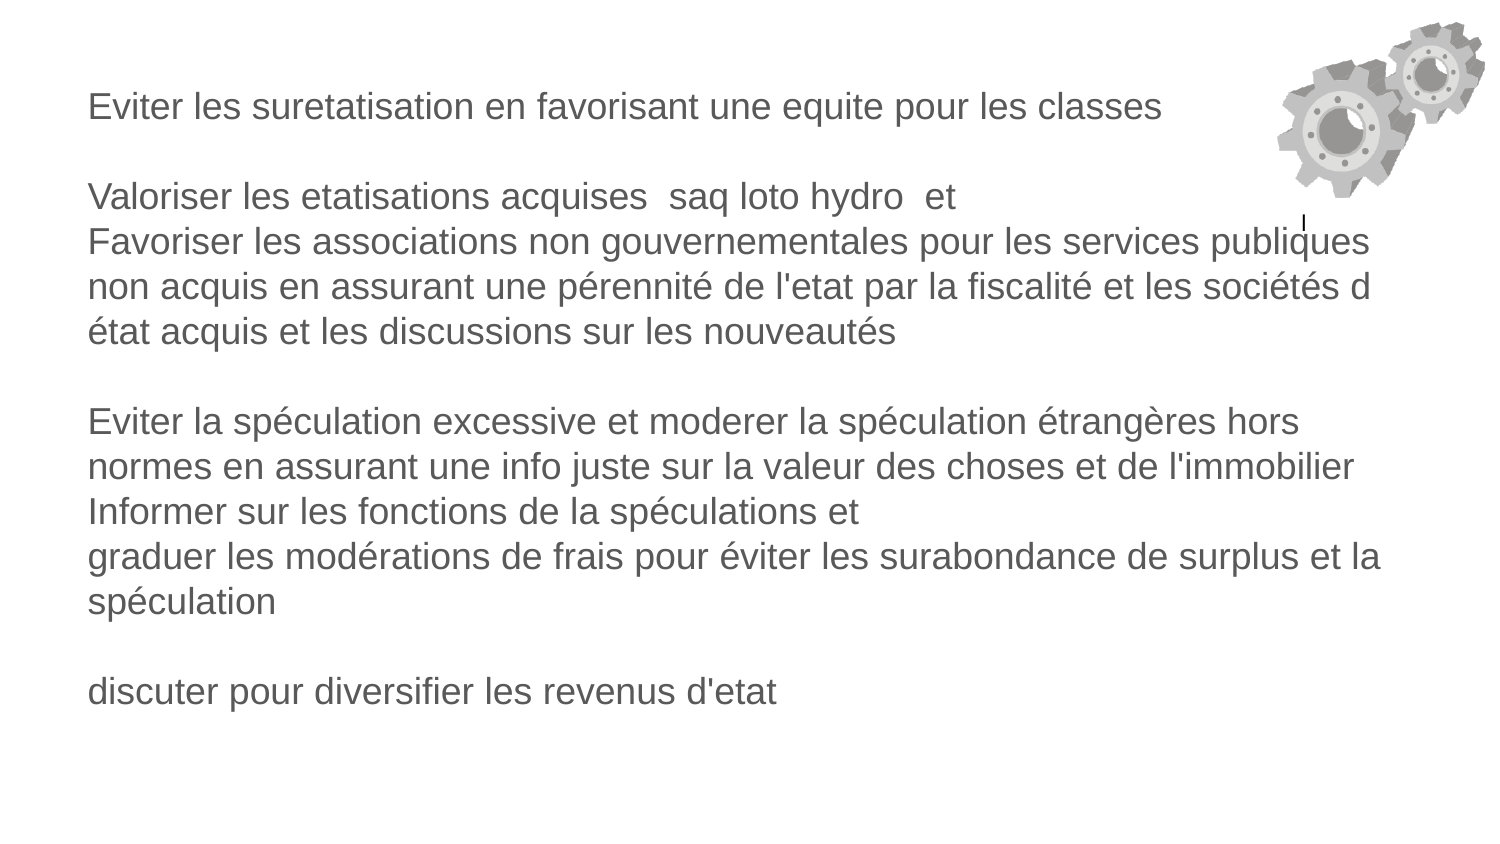

Eviter les suretatisation en favorisant une equite pour les classes
Valoriser les etatisations acquises saq loto hydro et
Favoriser les associations non gouvernementales pour les services publiques non acquis en assurant une pérennité de l'etat par la fiscalité et les sociétés d état acquis et les discussions sur les nouveautés
Eviter la spéculation excessive et moderer la spéculation étrangères hors normes en assurant une info juste sur la valeur des choses et de l'immobilier
Informer sur les fonctions de la spéculations et
graduer les modérations de frais pour éviter les surabondance de surplus et la spéculation
discuter pour diversifier les revenus d'etat
encourager les innovations pour besoins de transports
ec 	favorise confort par innovation
 pour toutes les classes
inf 	transparence des agendas des rapports et des comptes
facilite de verification
rendre les datas et donnes utilisables et participatives
inf 	faire une fondation pour une bonne information afin de l expertise en c a décentralisé
 	qui aura a
 faire des analyses economiques et sociales
 defendre ses droits de le faire
 pu blier
 s autofinancer par dons et retributions pour des produits et services non analyses
 rendre des inf aux voteurs
inf 	inf les votants pour se faire une idee et assurer que leurs idees peuvent se faire valoir
simplifier synthetiser faire des exemples concrets
#
l